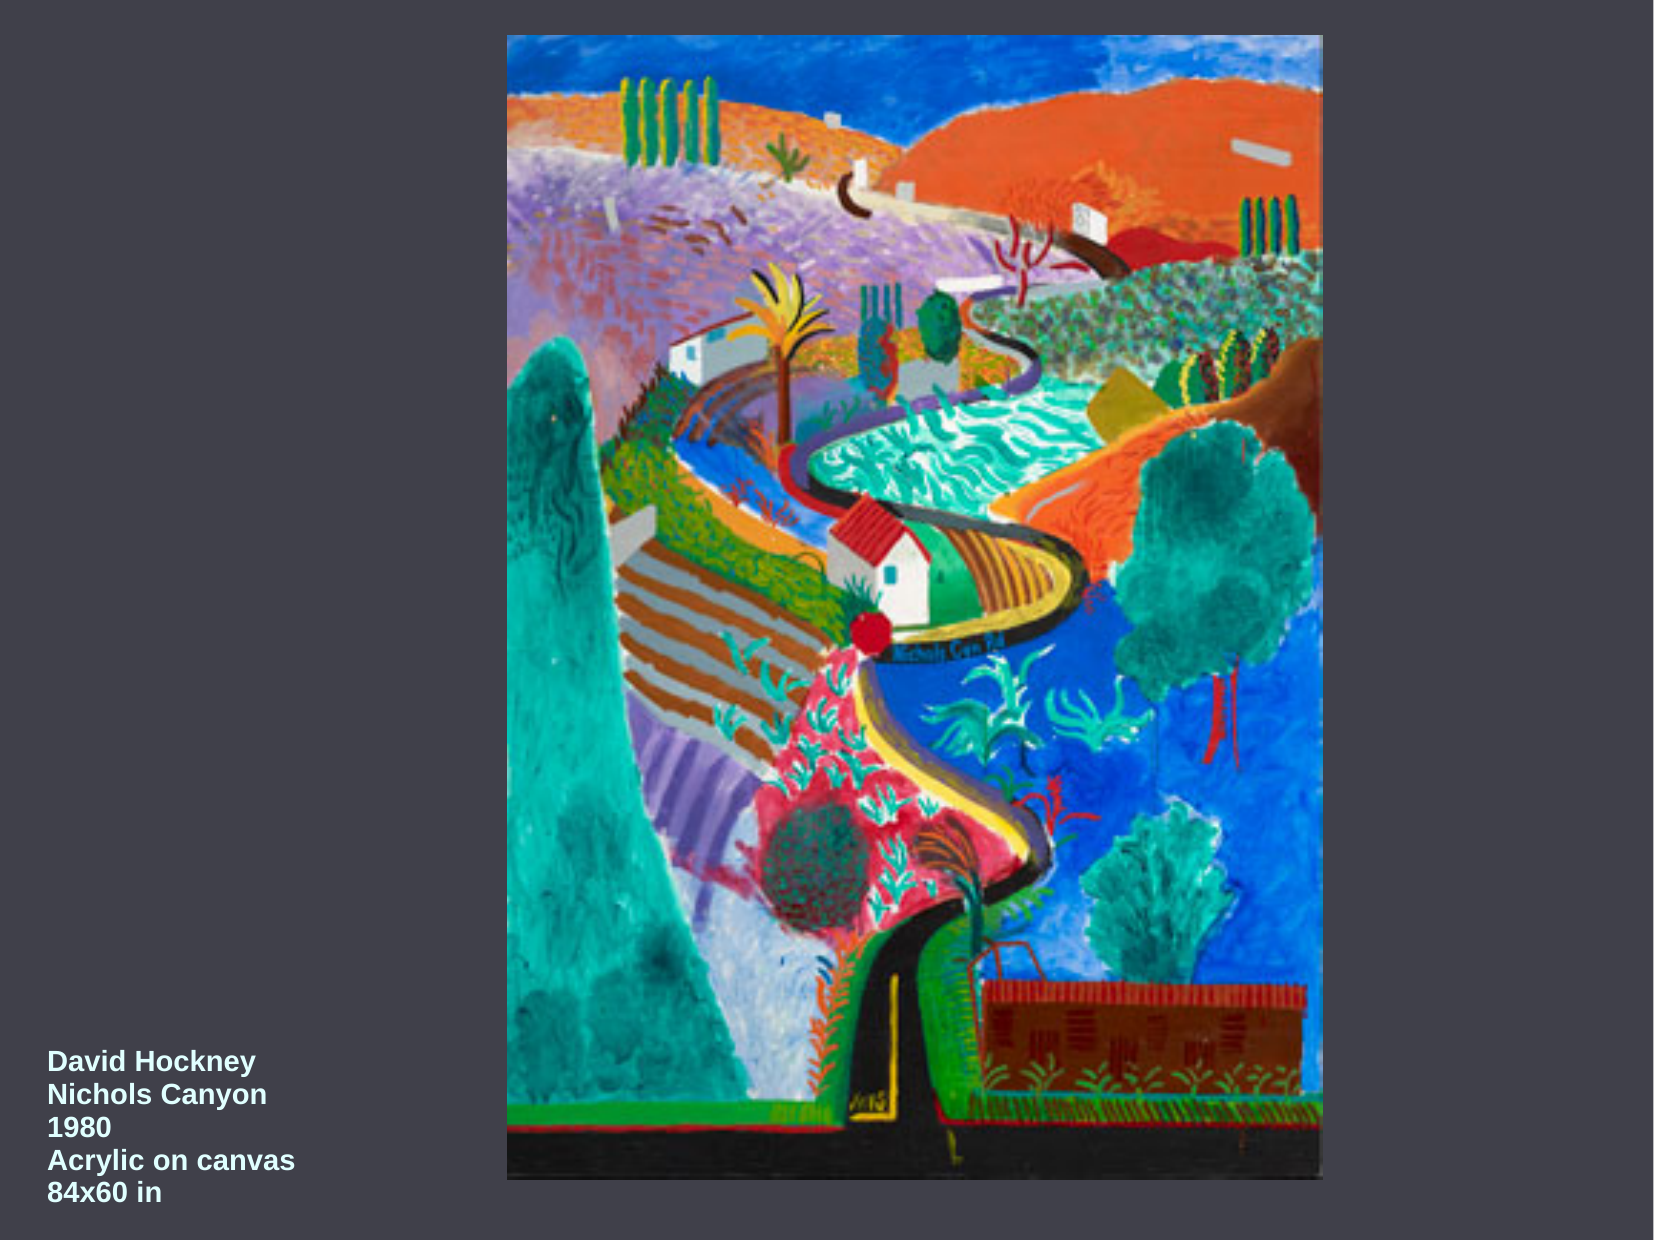

#
David Hockney
Nichols Canyon
1980
Acrylic on canvas
84x60 in